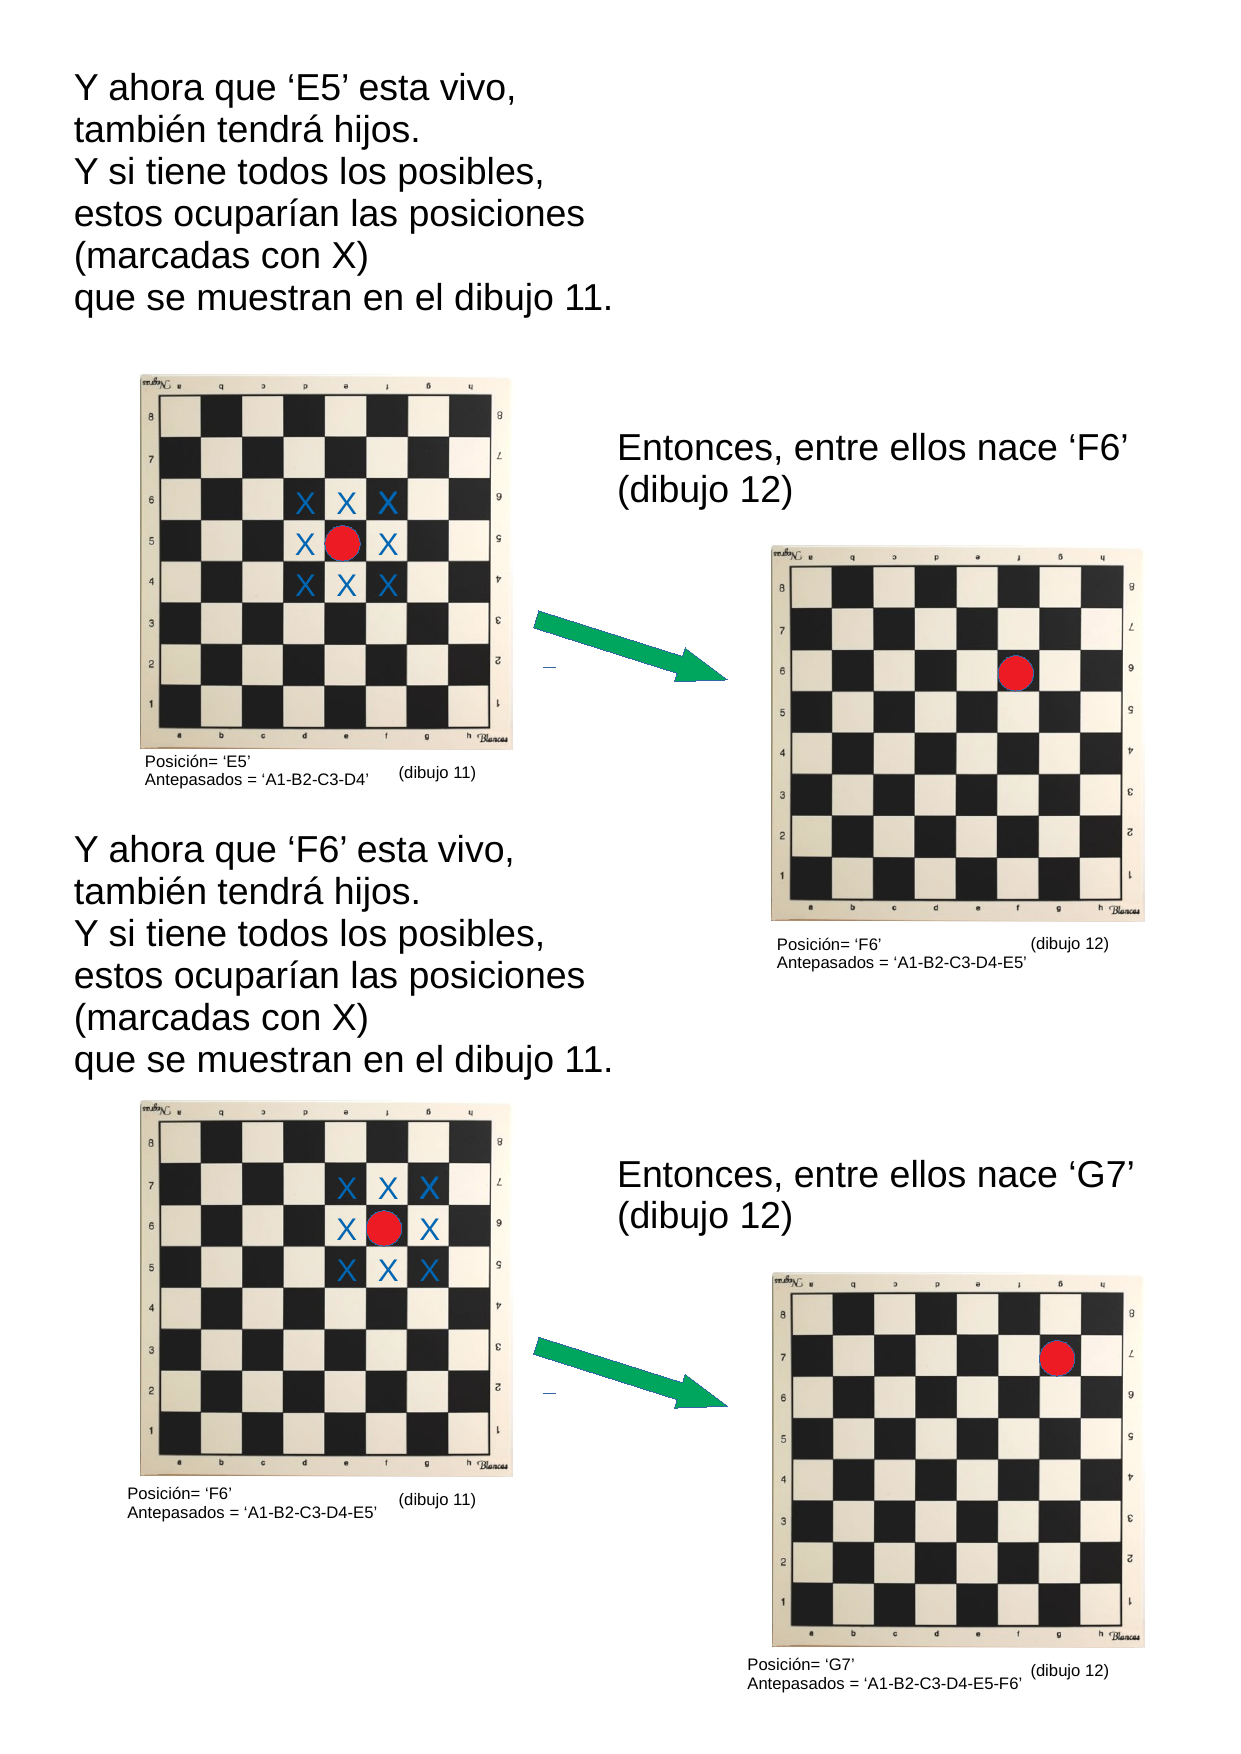

Y ahora que ‘E5’ esta vivo,
también tendrá hijos.
Y si tiene todos los posibles,
estos ocuparían las posiciones (marcadas con X)
que se muestran en el dibujo 11.
Entonces, entre ellos nace ‘F6’
(dibujo 12)
X
X
X
X
X
X
X
X
X
Posición= ‘E5’
Antepasados = ‘A1-B2-C3-D4’
(dibujo 11)
Y ahora que ‘F6’ esta vivo,
también tendrá hijos.
Y si tiene todos los posibles,
estos ocuparían las posiciones (marcadas con X)
que se muestran en el dibujo 11.
(dibujo 12)
Posición= ‘F6’
Antepasados = ‘A1-B2-C3-D4-E5’
Entonces, entre ellos nace ‘G7’
(dibujo 12)
X
X
X
X
X
X
X
X
X
Posición= ‘F6’
Antepasados = ‘A1-B2-C3-D4-E5’
(dibujo 11)
Posición= ‘G7’
Antepasados = ‘A1-B2-C3-D4-E5-F6’
(dibujo 12)